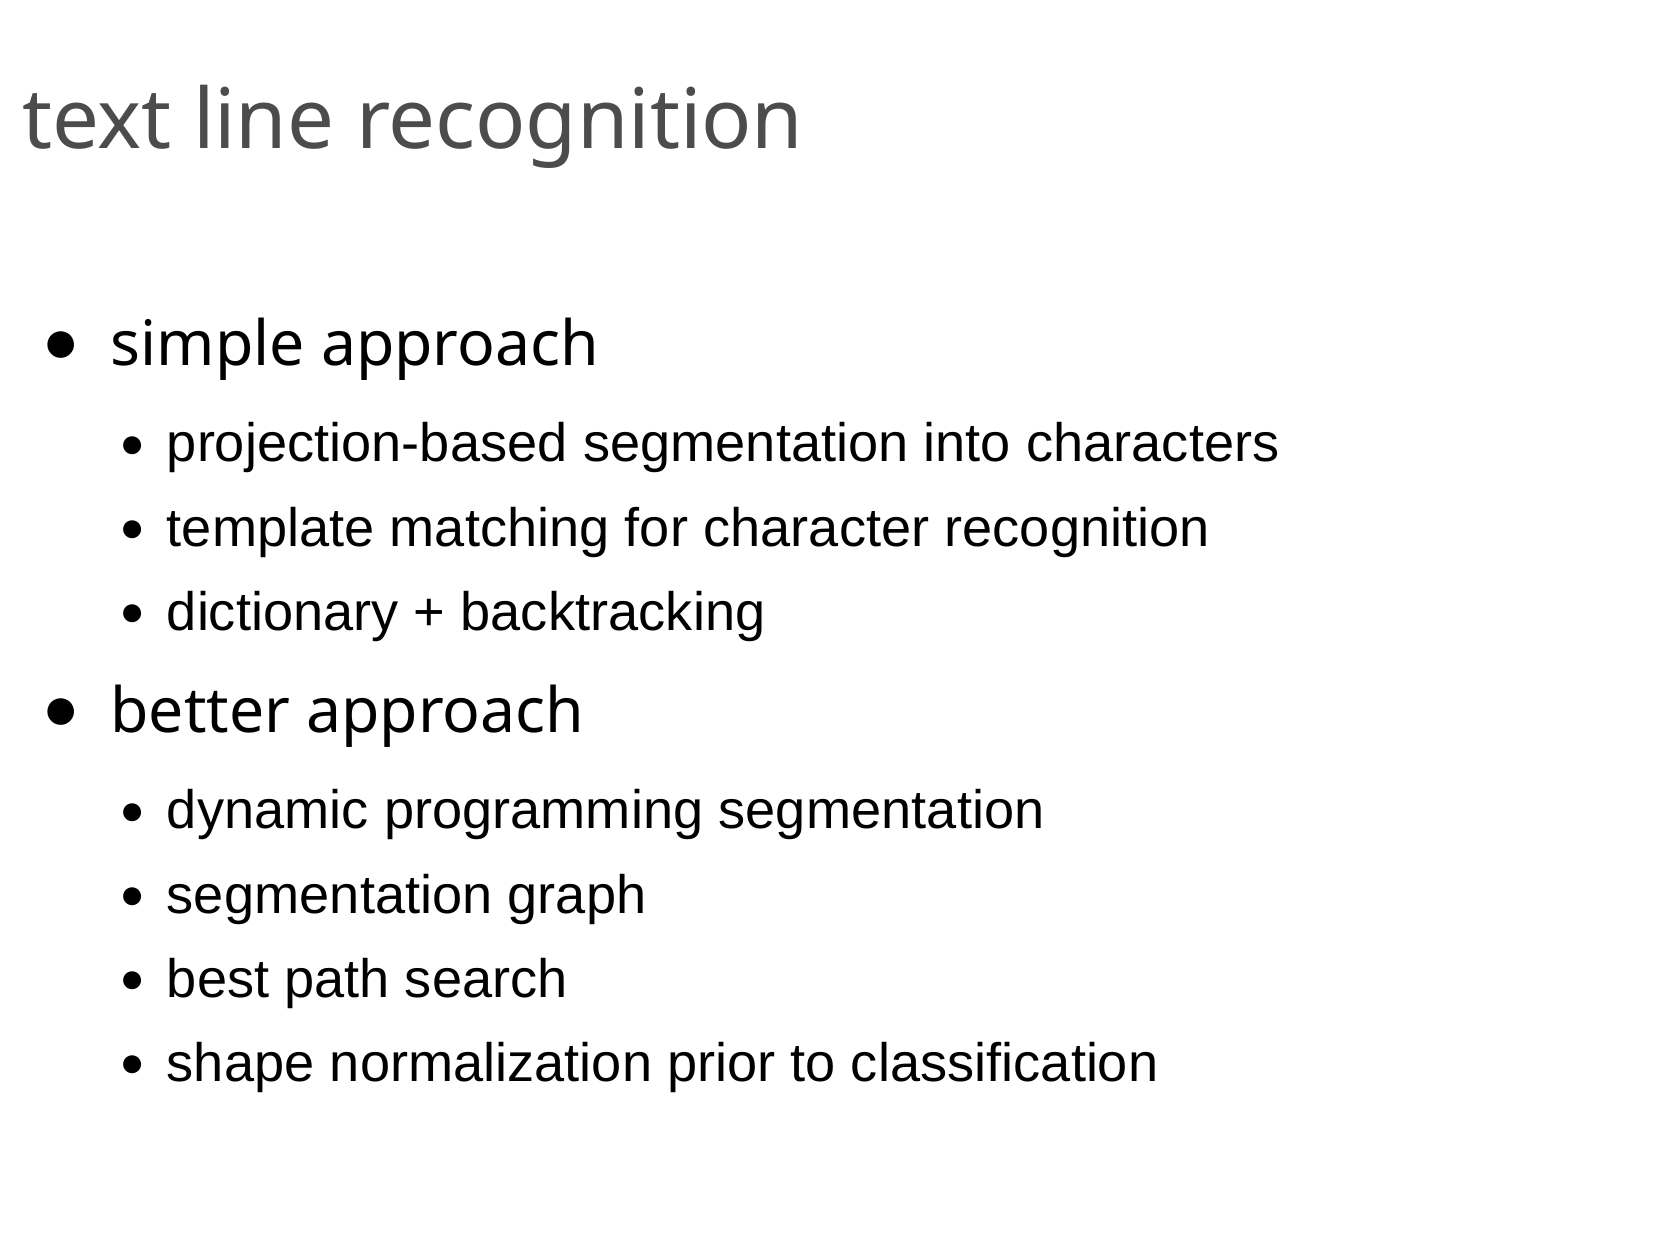

# text line recognition
simple approach
projection-based segmentation into characters
template matching for character recognition
dictionary + backtracking
better approach
dynamic programming segmentation
segmentation graph
best path search
shape normalization prior to classification